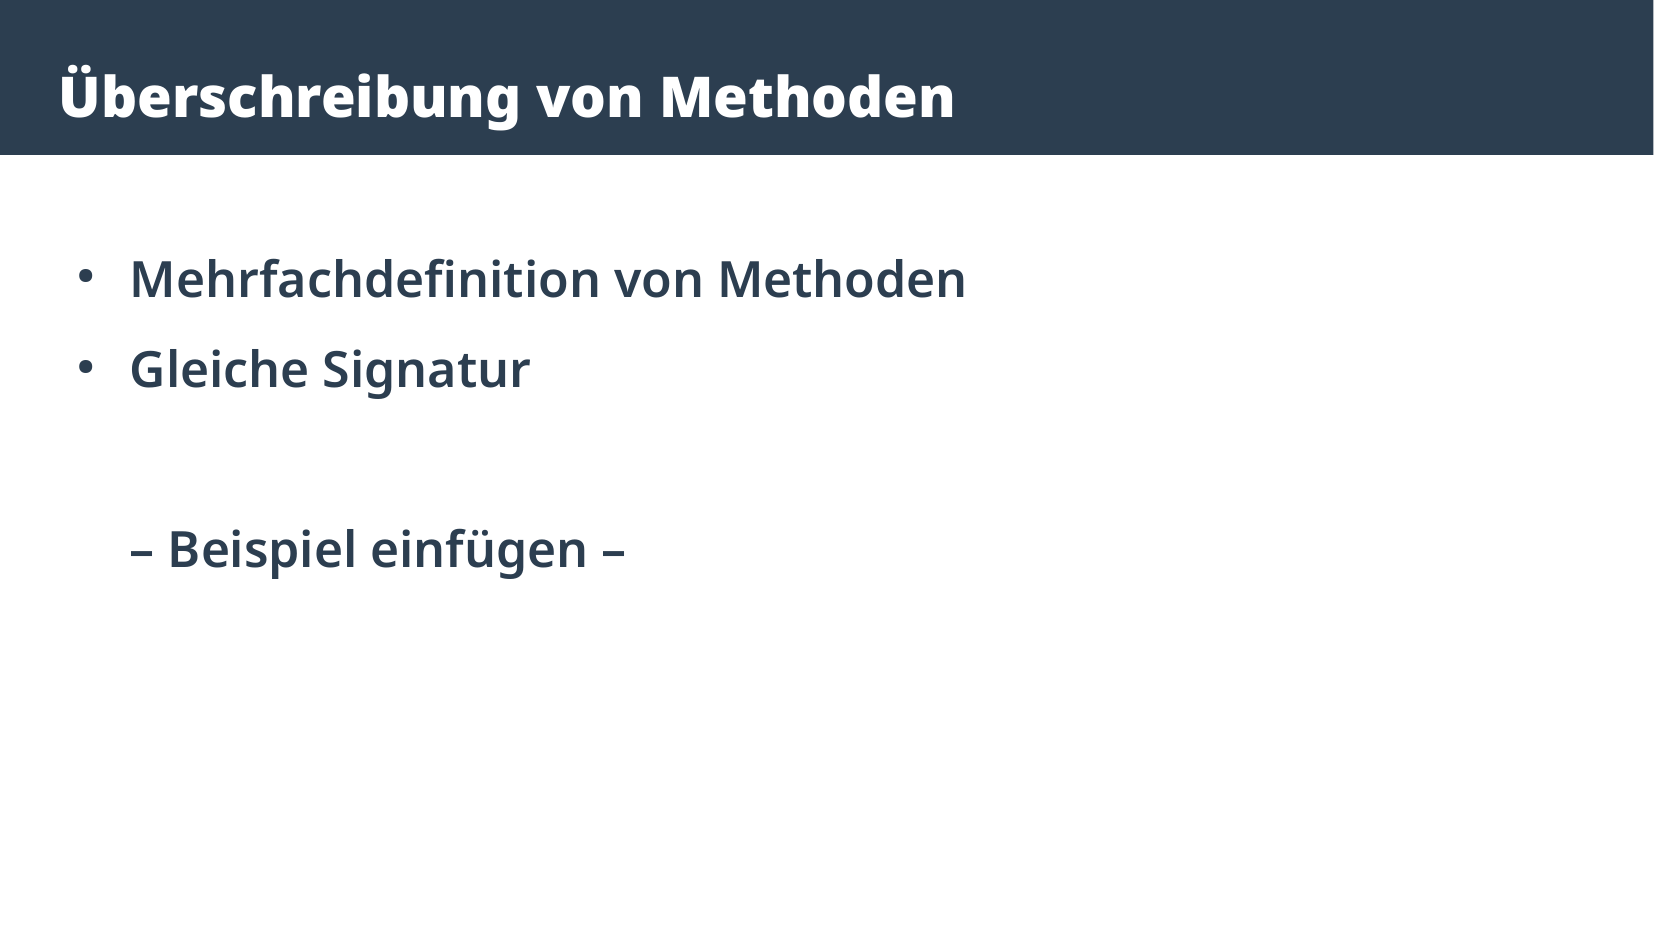

# Überschreibung von Methoden
Mehrfachdefinition von Methoden
Gleiche Signatur
– Beispiel einfügen –